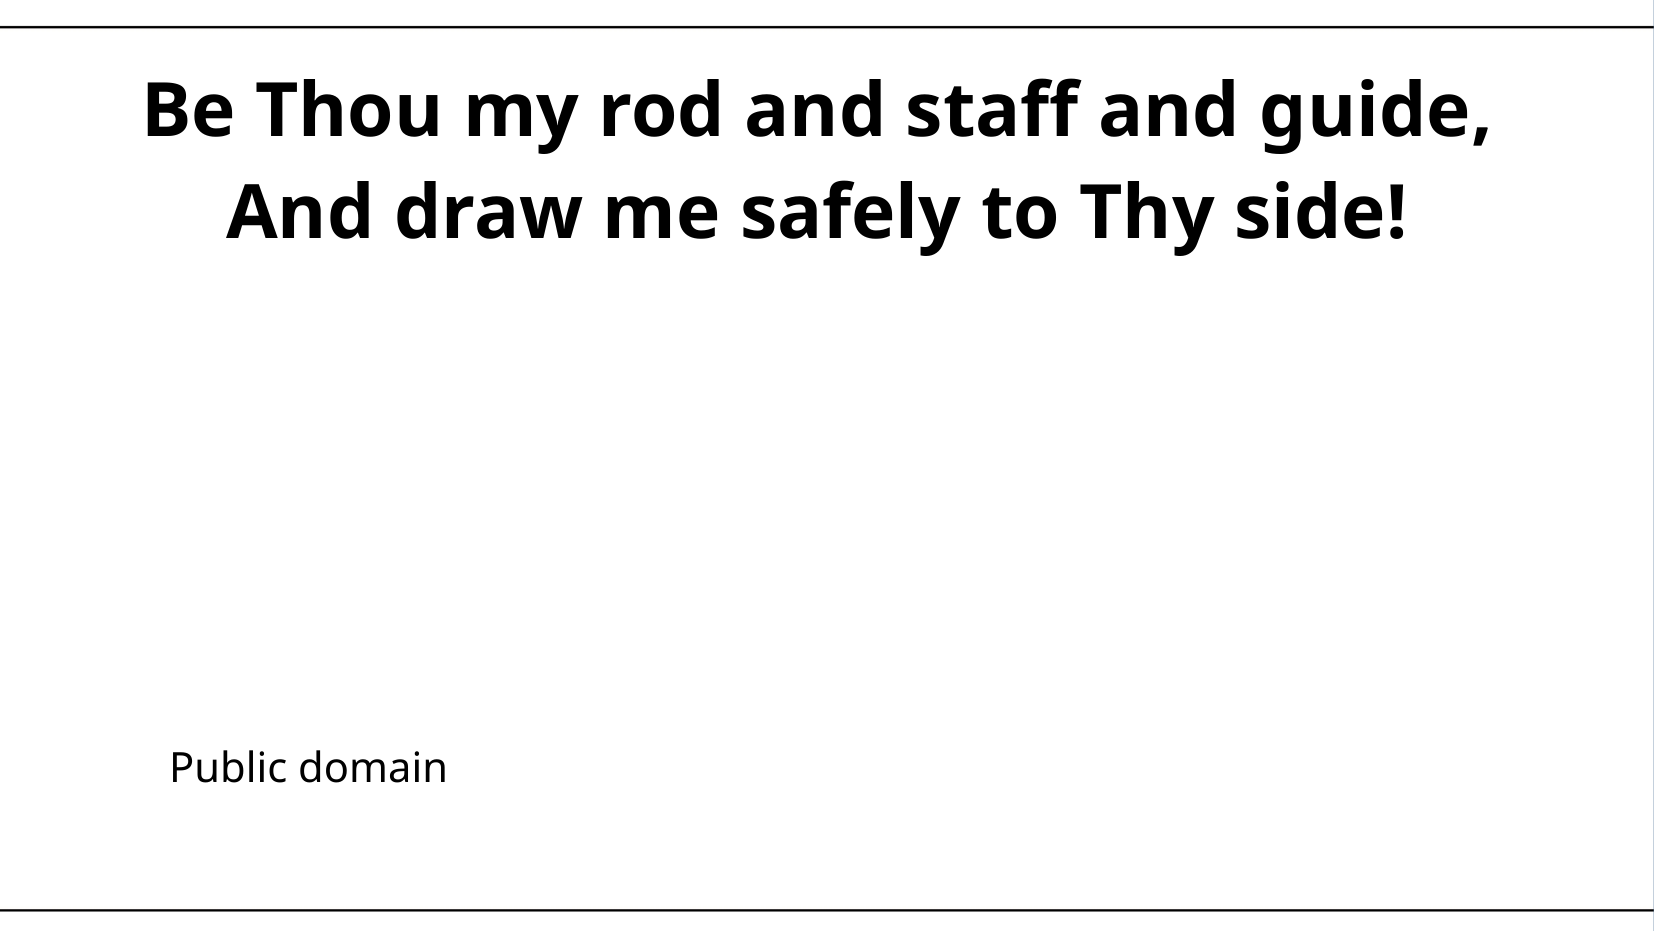

Be Thou my rod and staff and guide,
And draw me safely to Thy side!
 Public domain